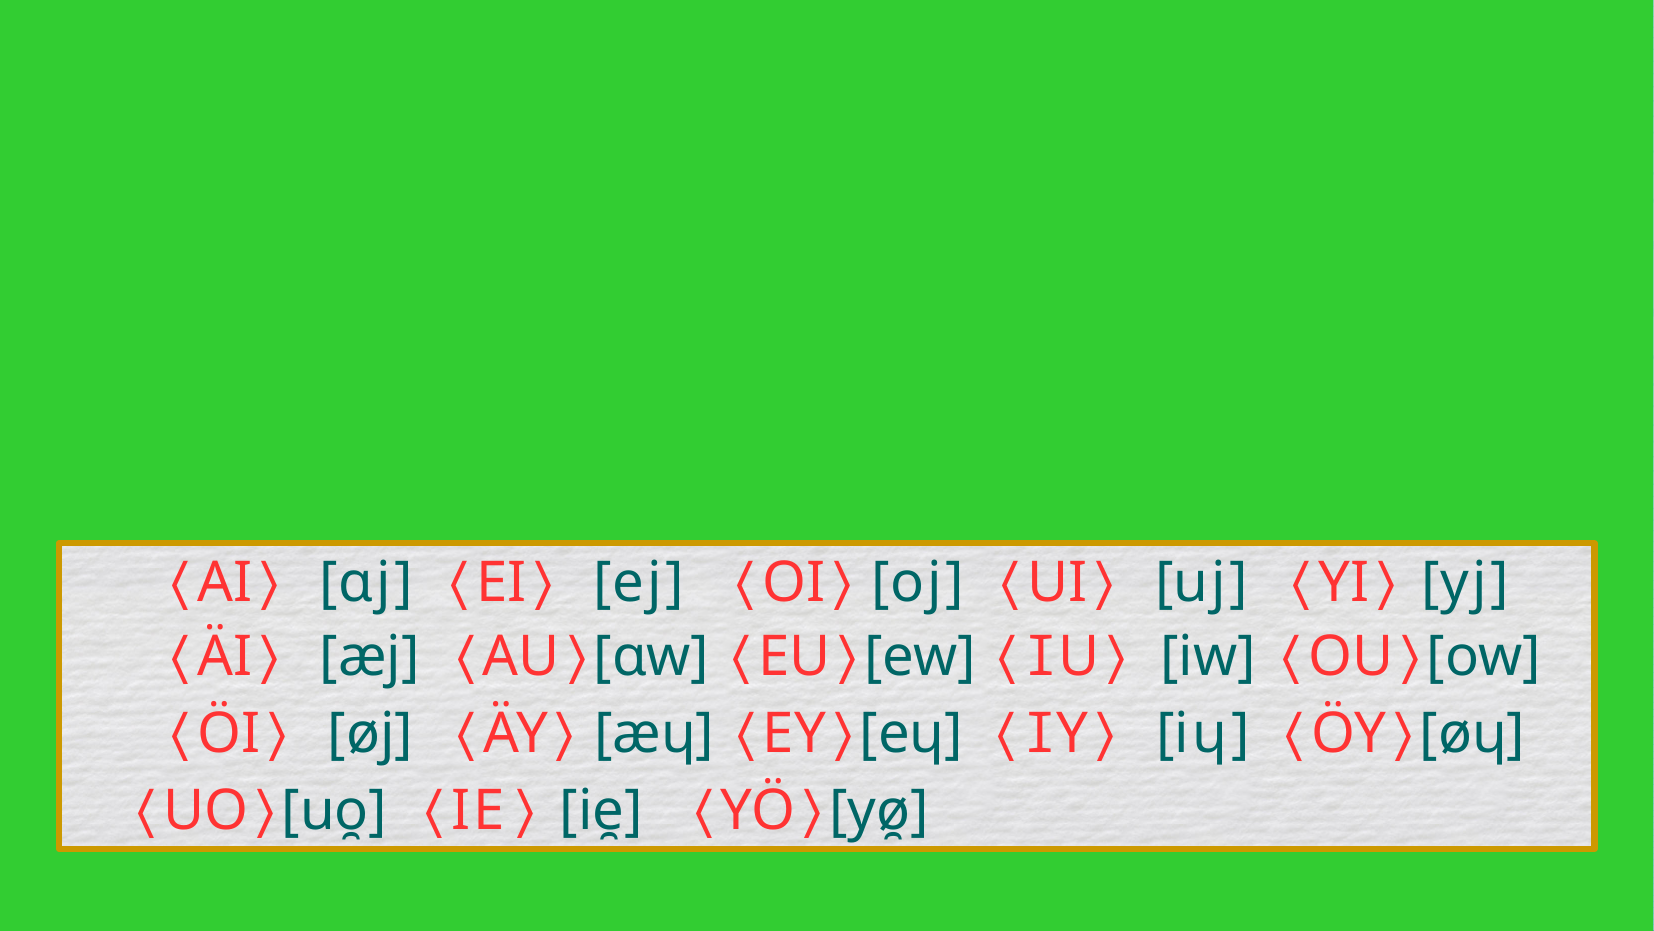

⟨AI⟩ [ɑj] ⟨EI⟩ [ej] ⟨OI⟩ [oj] ⟨UI⟩ [uj] ⟨YI⟩ [yj]
 ⟨ÄI⟩ [æj] ⟨AU⟩[ɑw] ⟨EU⟩[ew] ⟨IU⟩ [iw] ⟨OU⟩[ow]
 ⟨ÖI⟩ [øj] ⟨ÄY⟩ [æɥ] ⟨EY⟩[eɥ] ⟨IY⟩ [iɥ] ⟨ÖY⟩[øɥ]
 ⟨UO⟩[uo̯] ⟨IE⟩ [ie̯] ⟨YÖ⟩[yø̯]